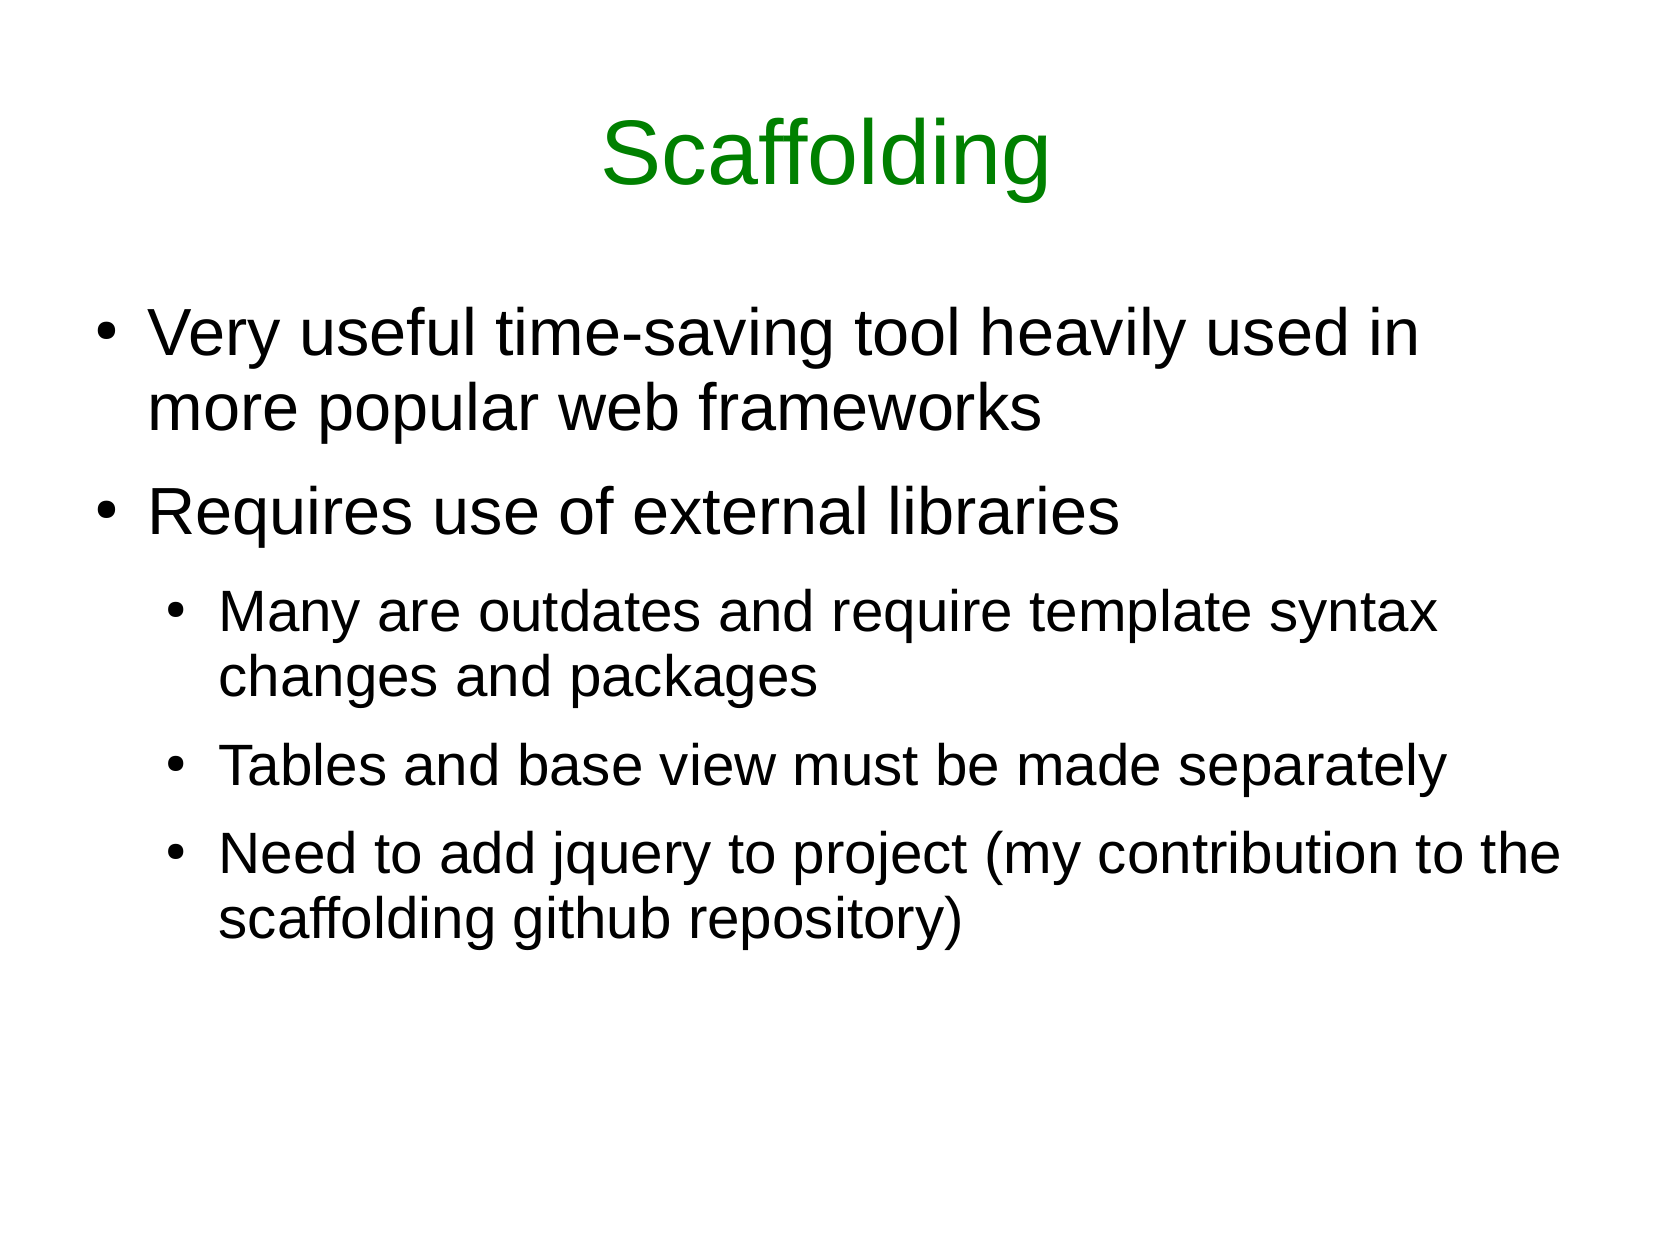

# Scaffolding
Very useful time-saving tool heavily used in more popular web frameworks
Requires use of external libraries
Many are outdates and require template syntax changes and packages
Tables and base view must be made separately
Need to add jquery to project (my contribution to the scaffolding github repository)